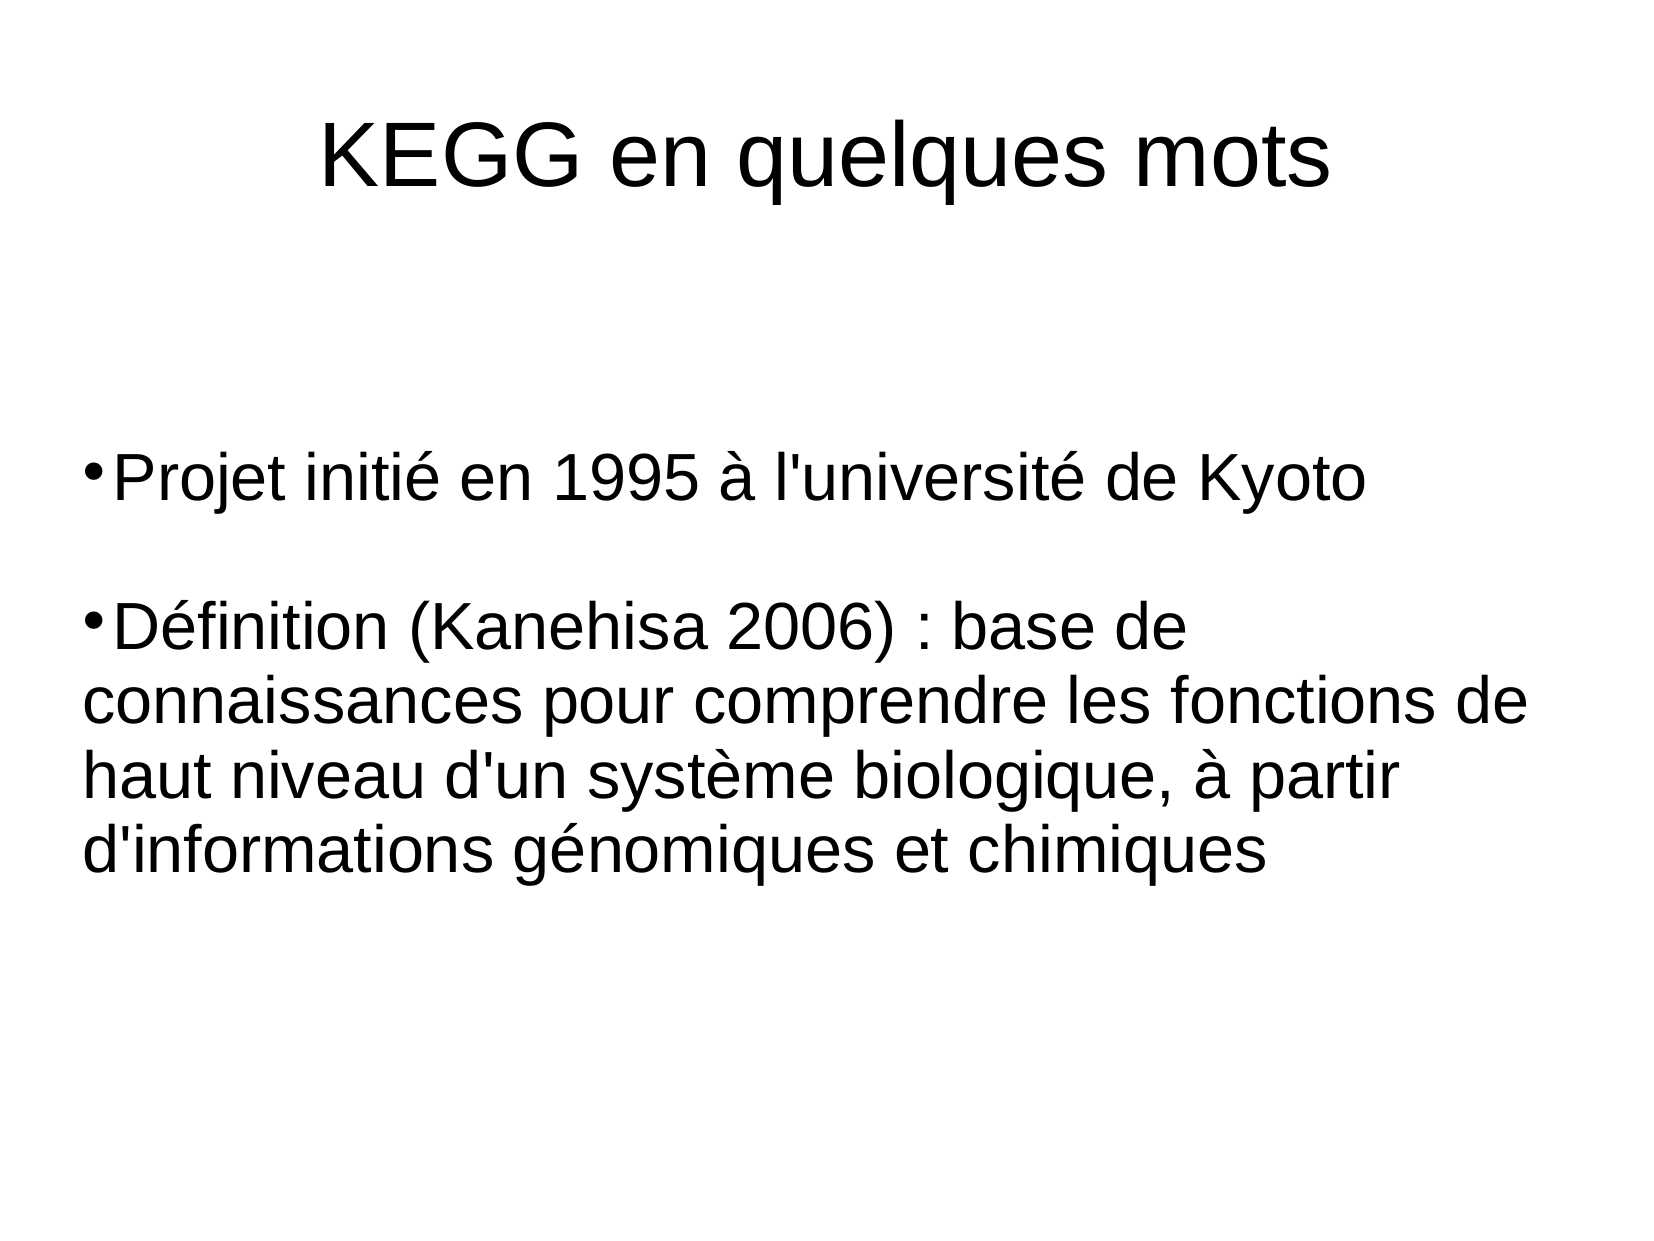

# KEGG en quelques mots
Projet initié en 1995 à l'université de Kyoto
Définition (Kanehisa 2006) : base de connaissances pour comprendre les fonctions de haut niveau d'un système biologique, à partir d'informations génomiques et chimiques